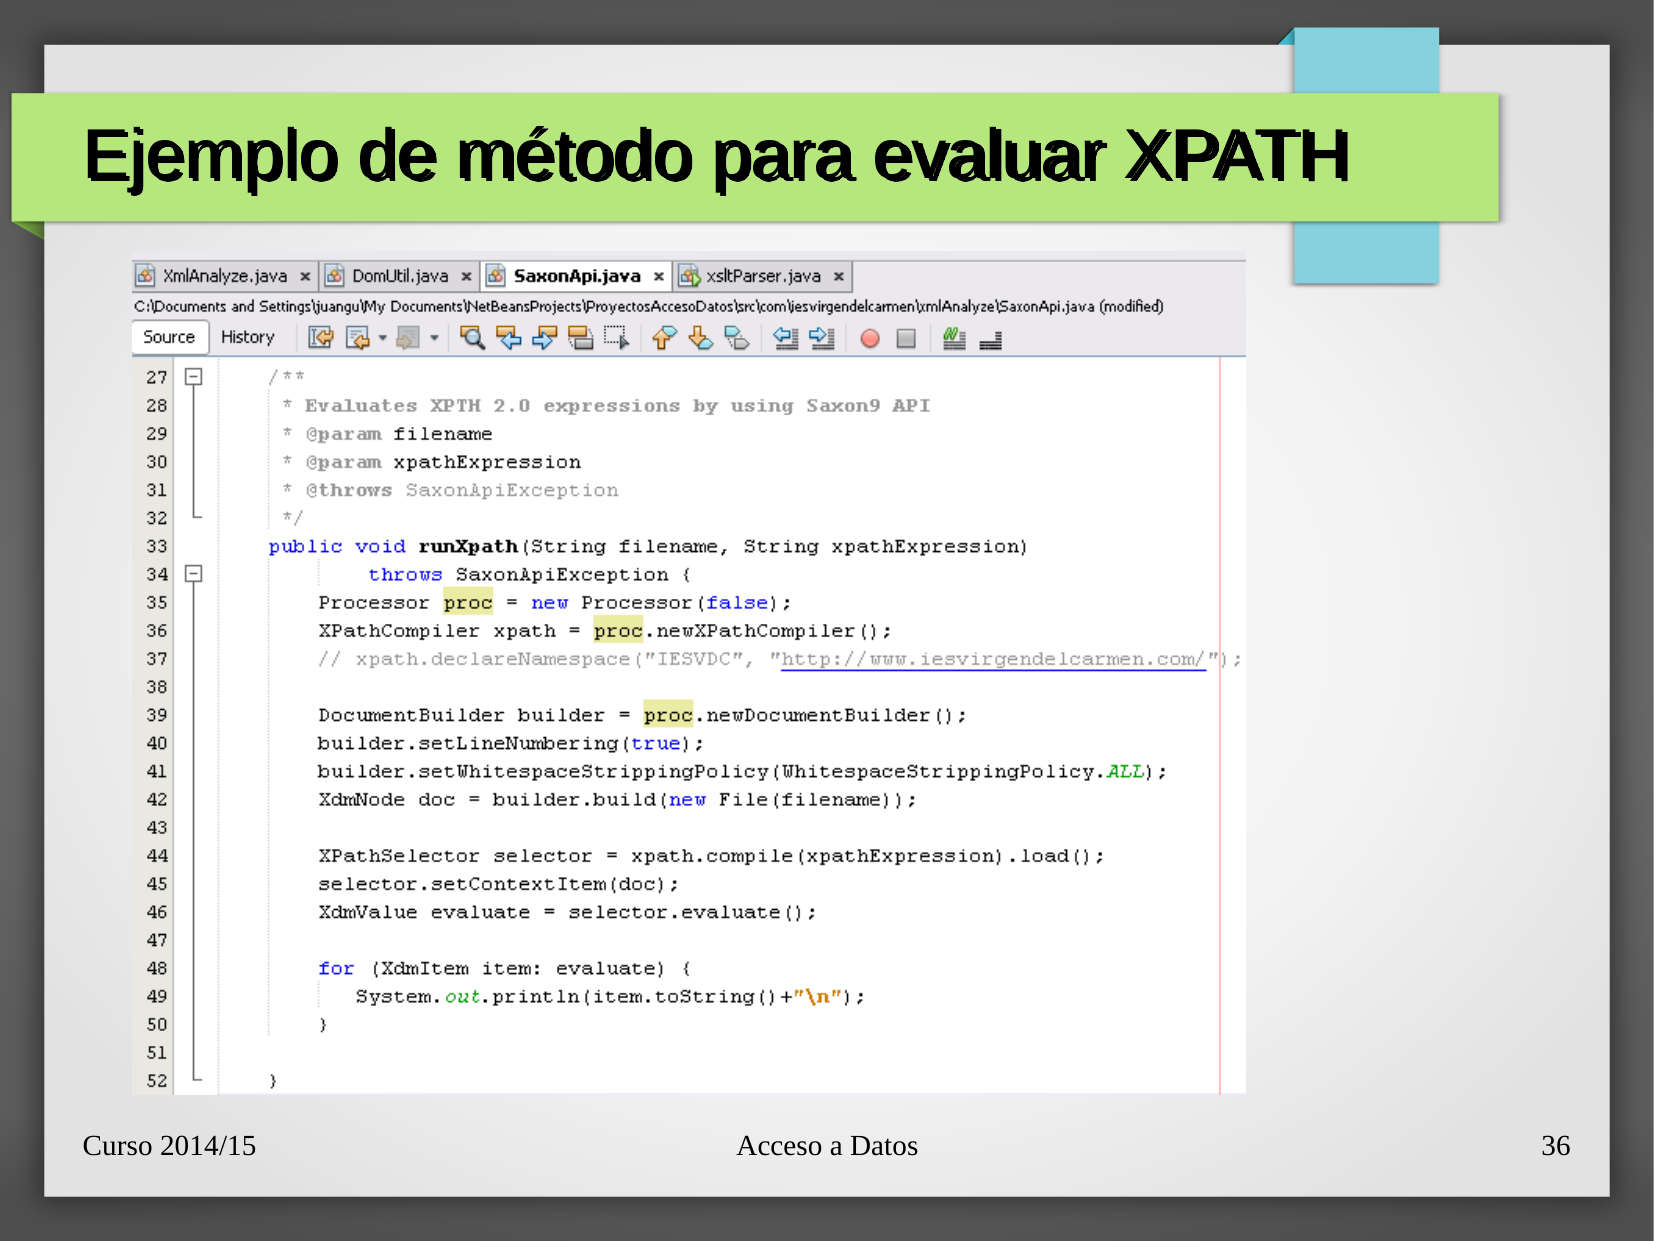

# Ejemplo de método para evaluar XPATH
Curso 2014/15
Acceso a Datos
36